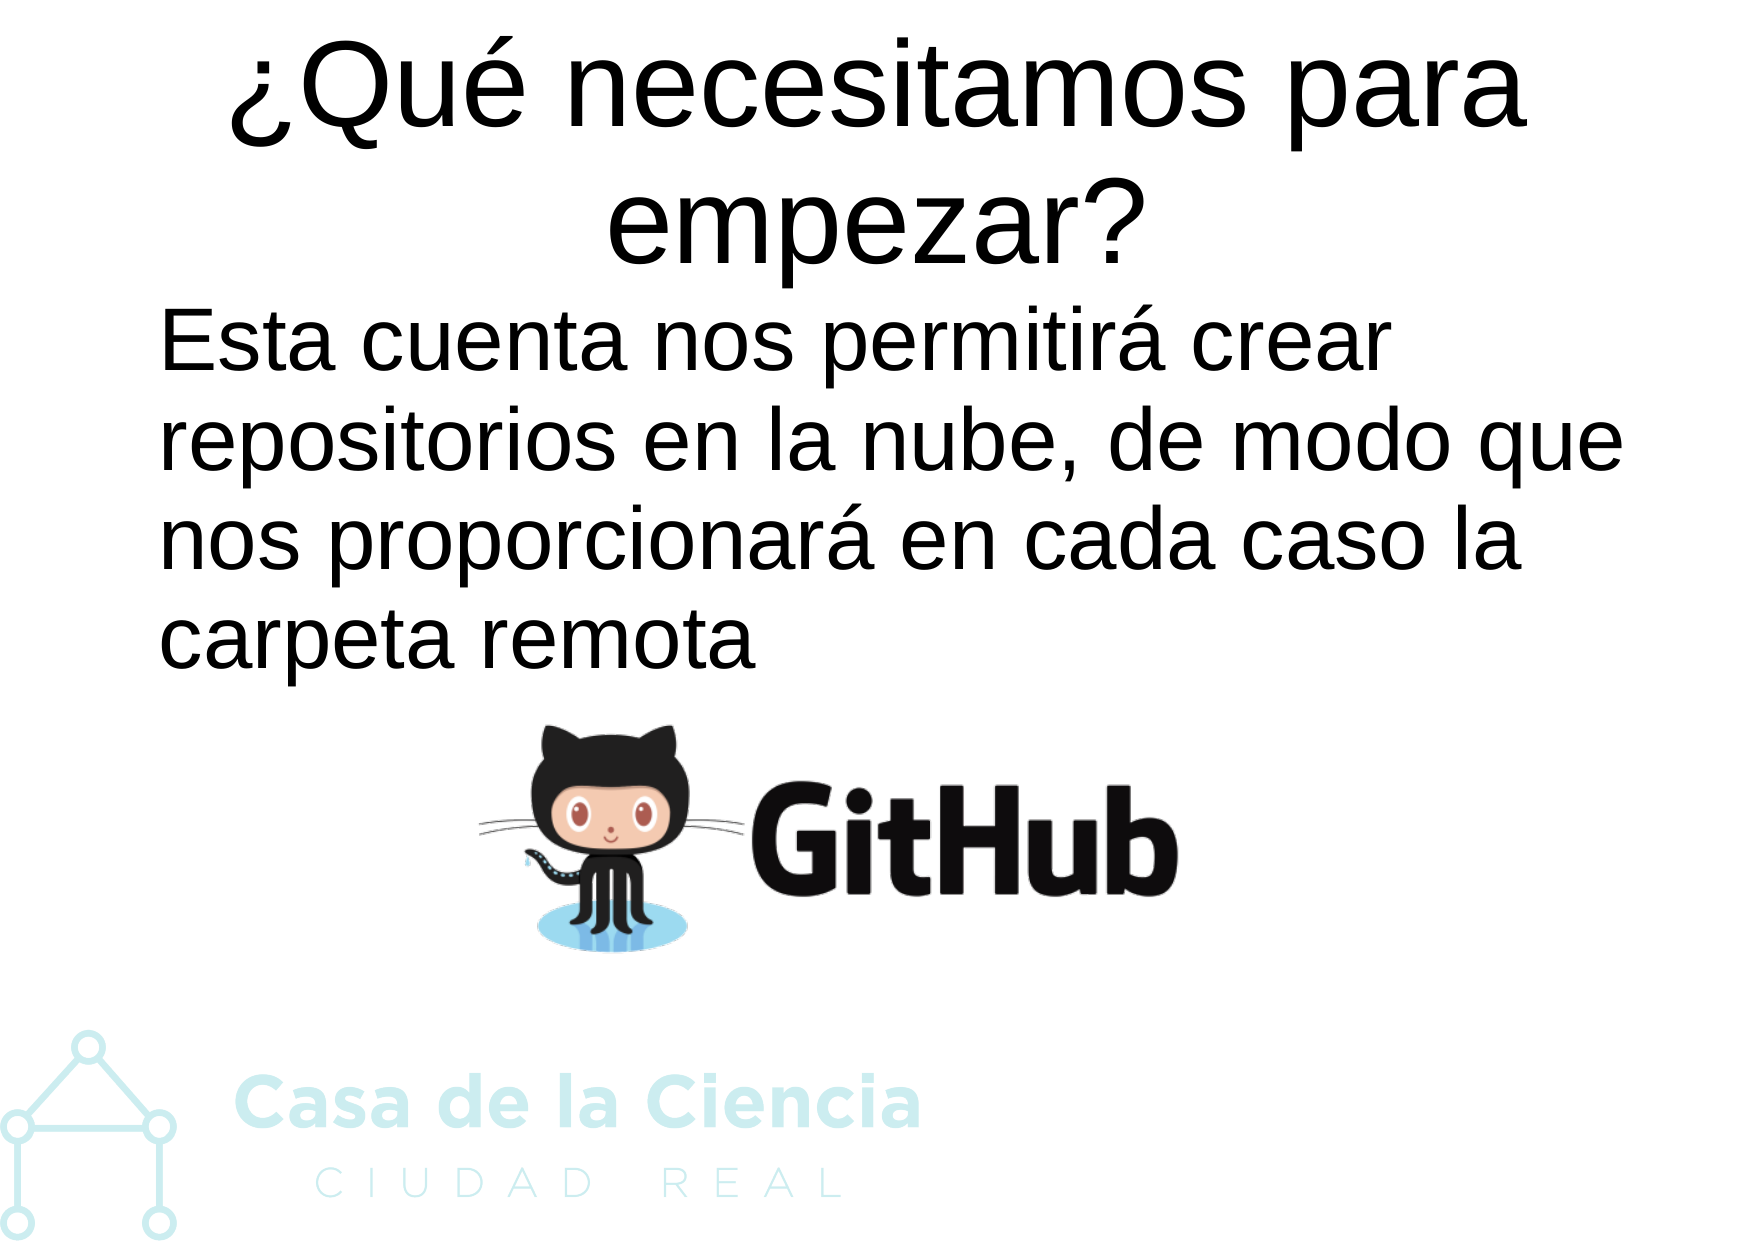

# ¿Qué necesitamos para empezar?
Esta cuenta nos permitirá crear repositorios en la nube, de modo que nos proporcionará en cada caso la carpeta remota